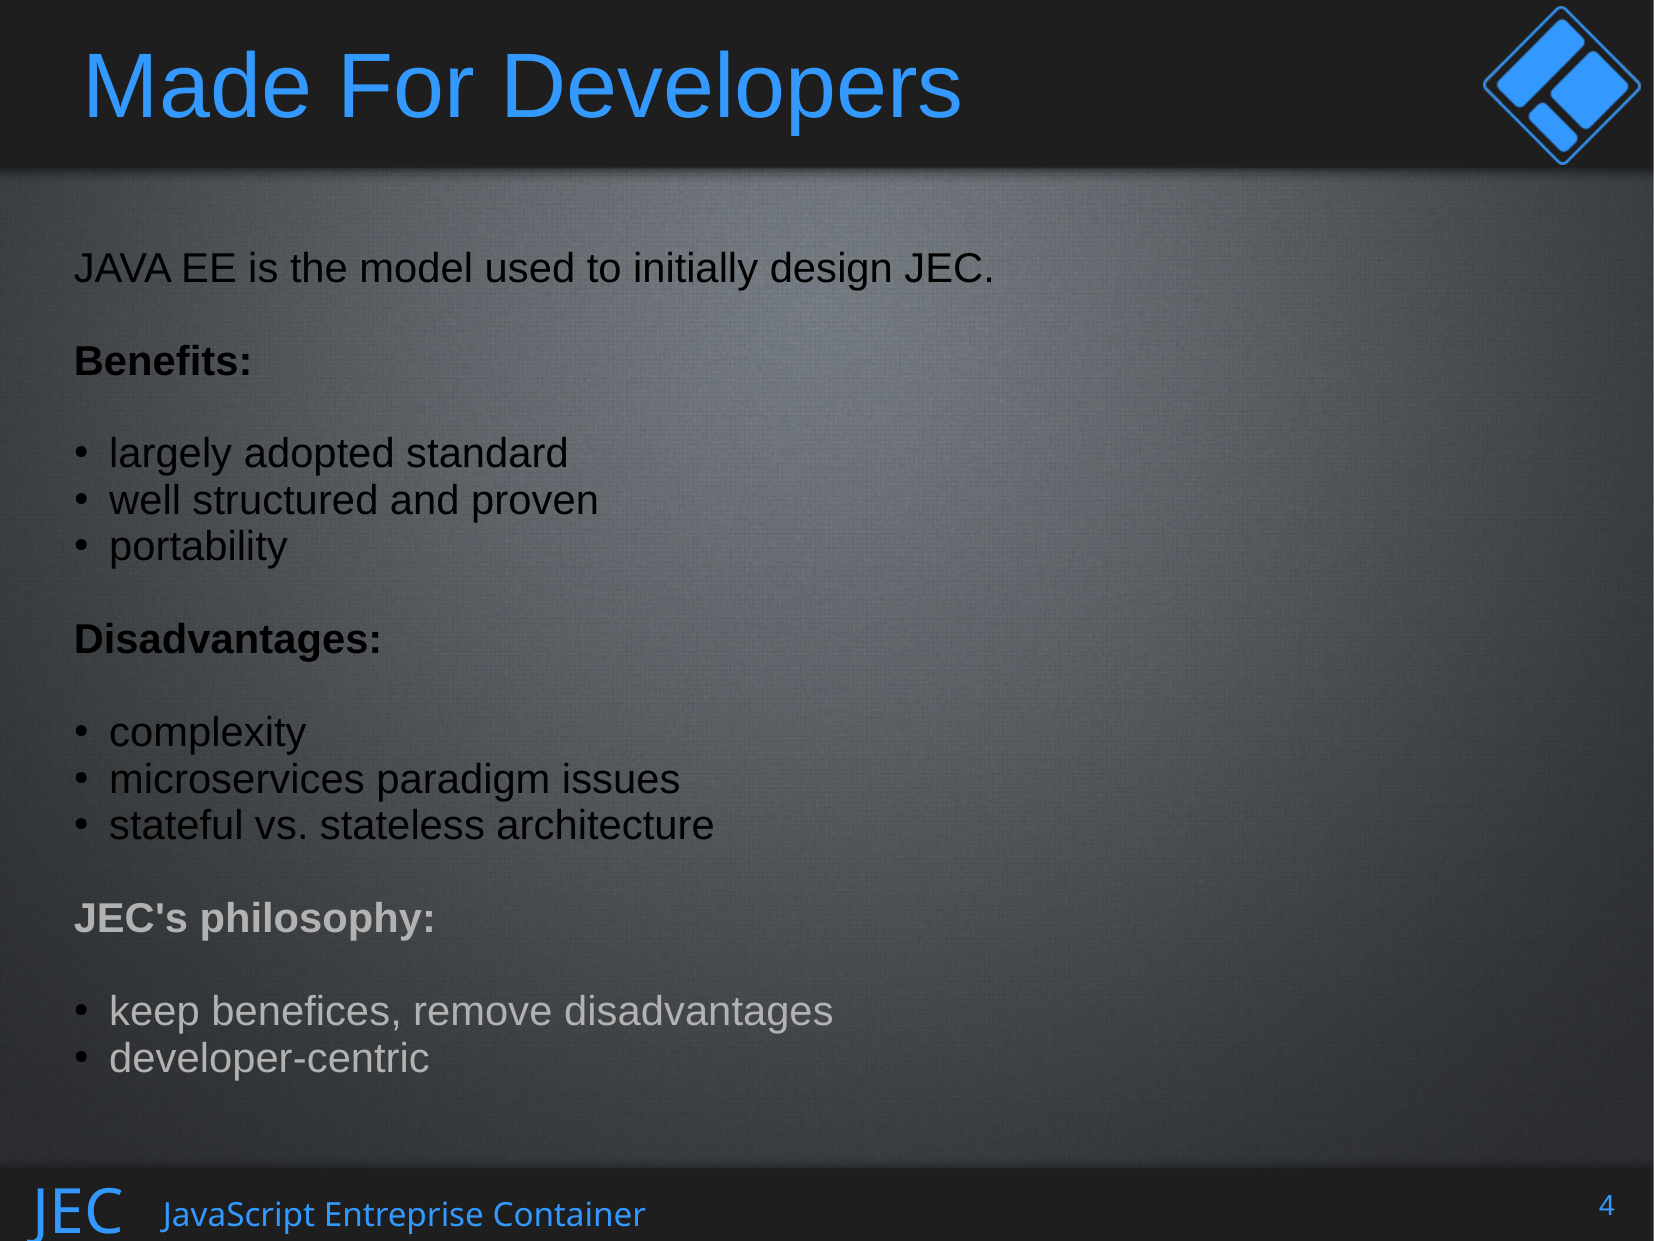

# Made For Developers
JAVA EE is the model used to initially design JEC.
Benefits:
largely adopted standard
well structured and proven
portability
Disadvantages:
complexity
microservices paradigm issues
stateful vs. stateless architecture
JEC's philosophy:
keep benefices, remove disadvantages
developer-centric
JEC
4
JavaScript Entreprise Container